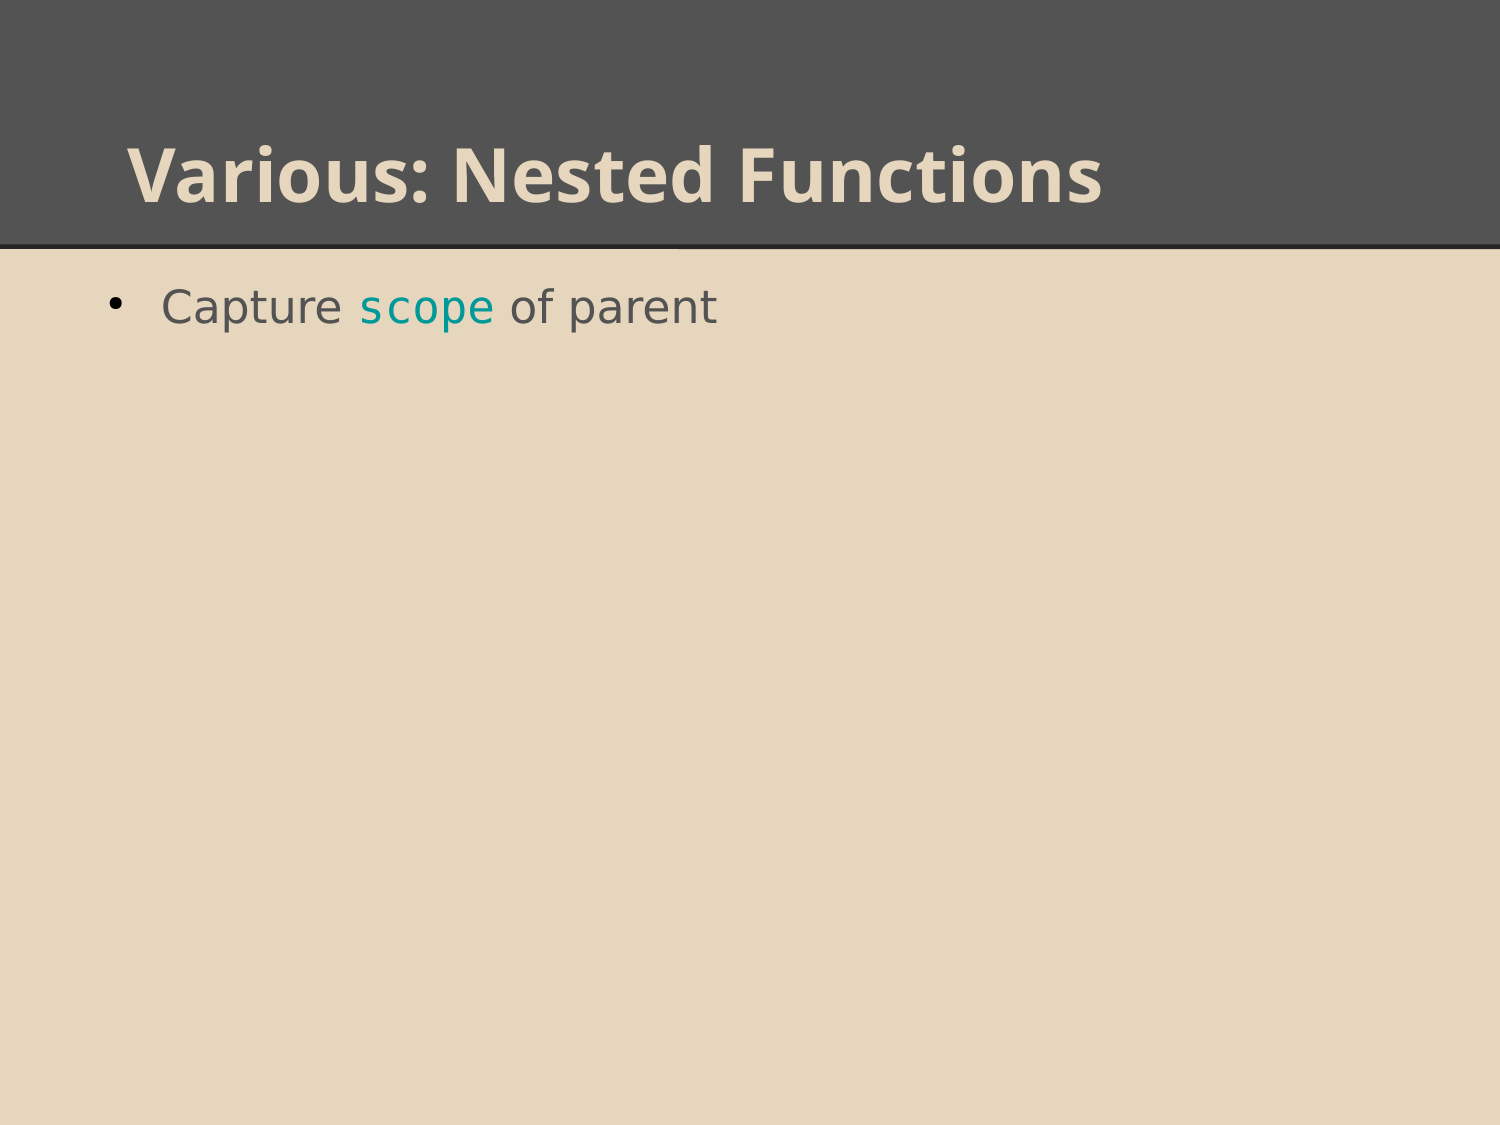

# Various: Nested Functions
Capture scope of parent